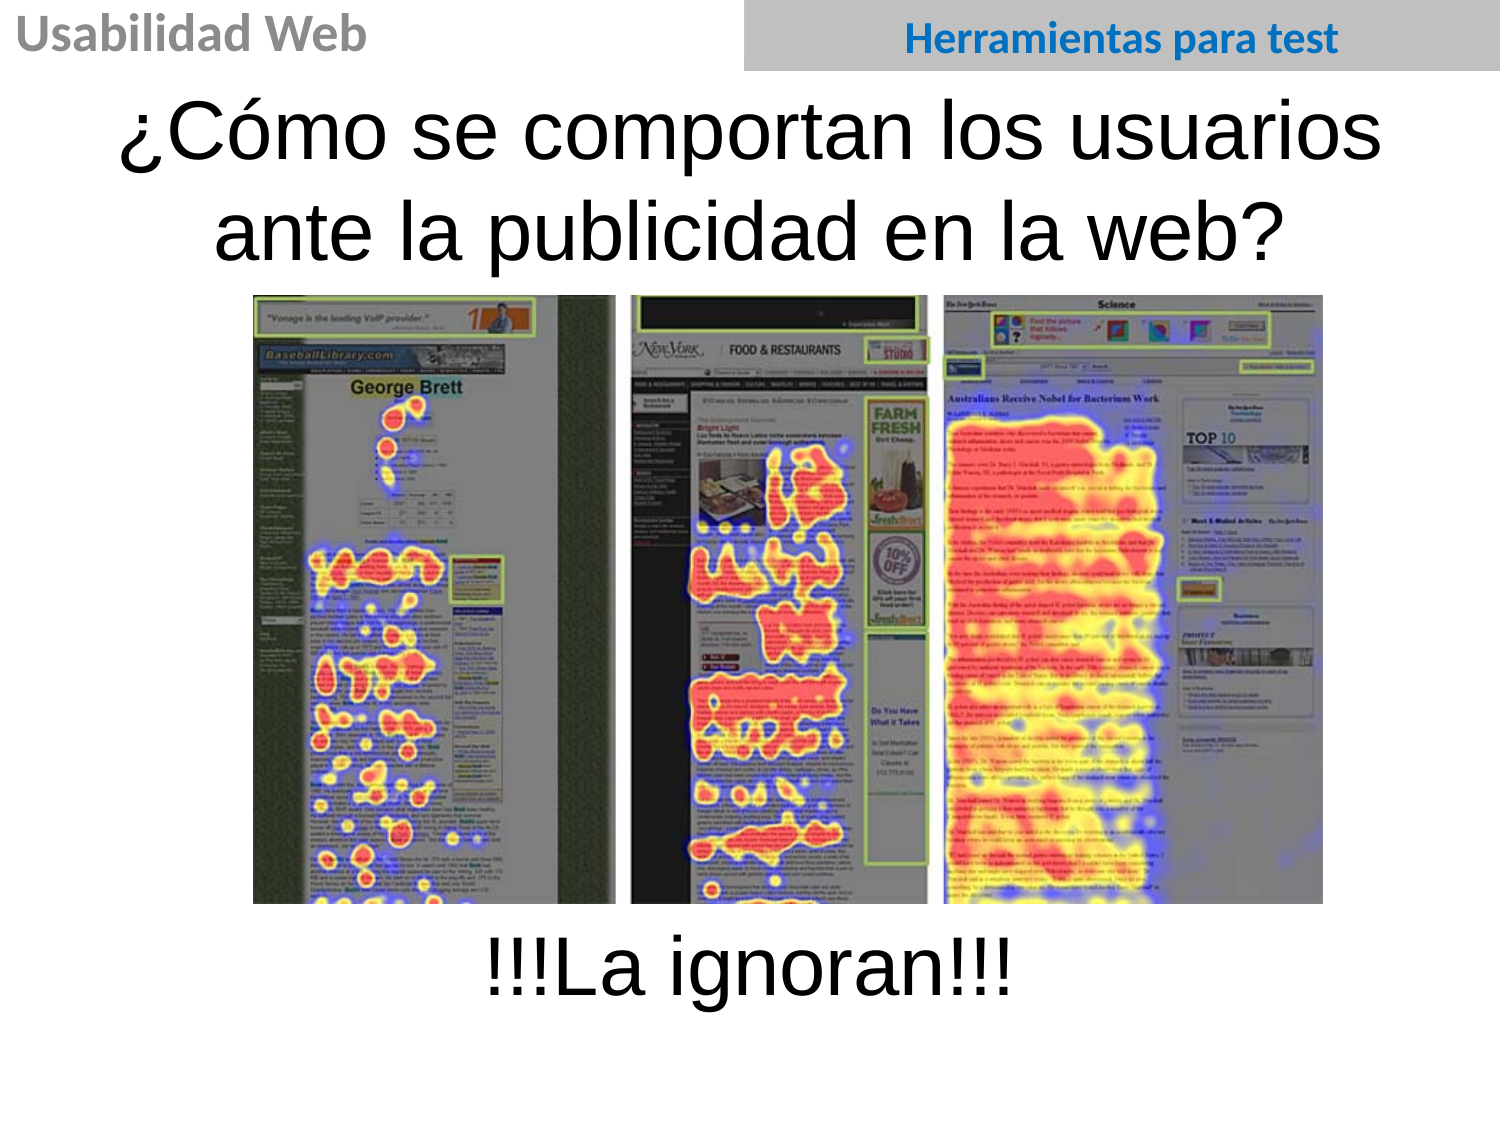

Usabilidad Web
# Herramientas para test
¿Cómo se comportan los usuarios ante la publicidad en la web?
!!!La ignoran!!!